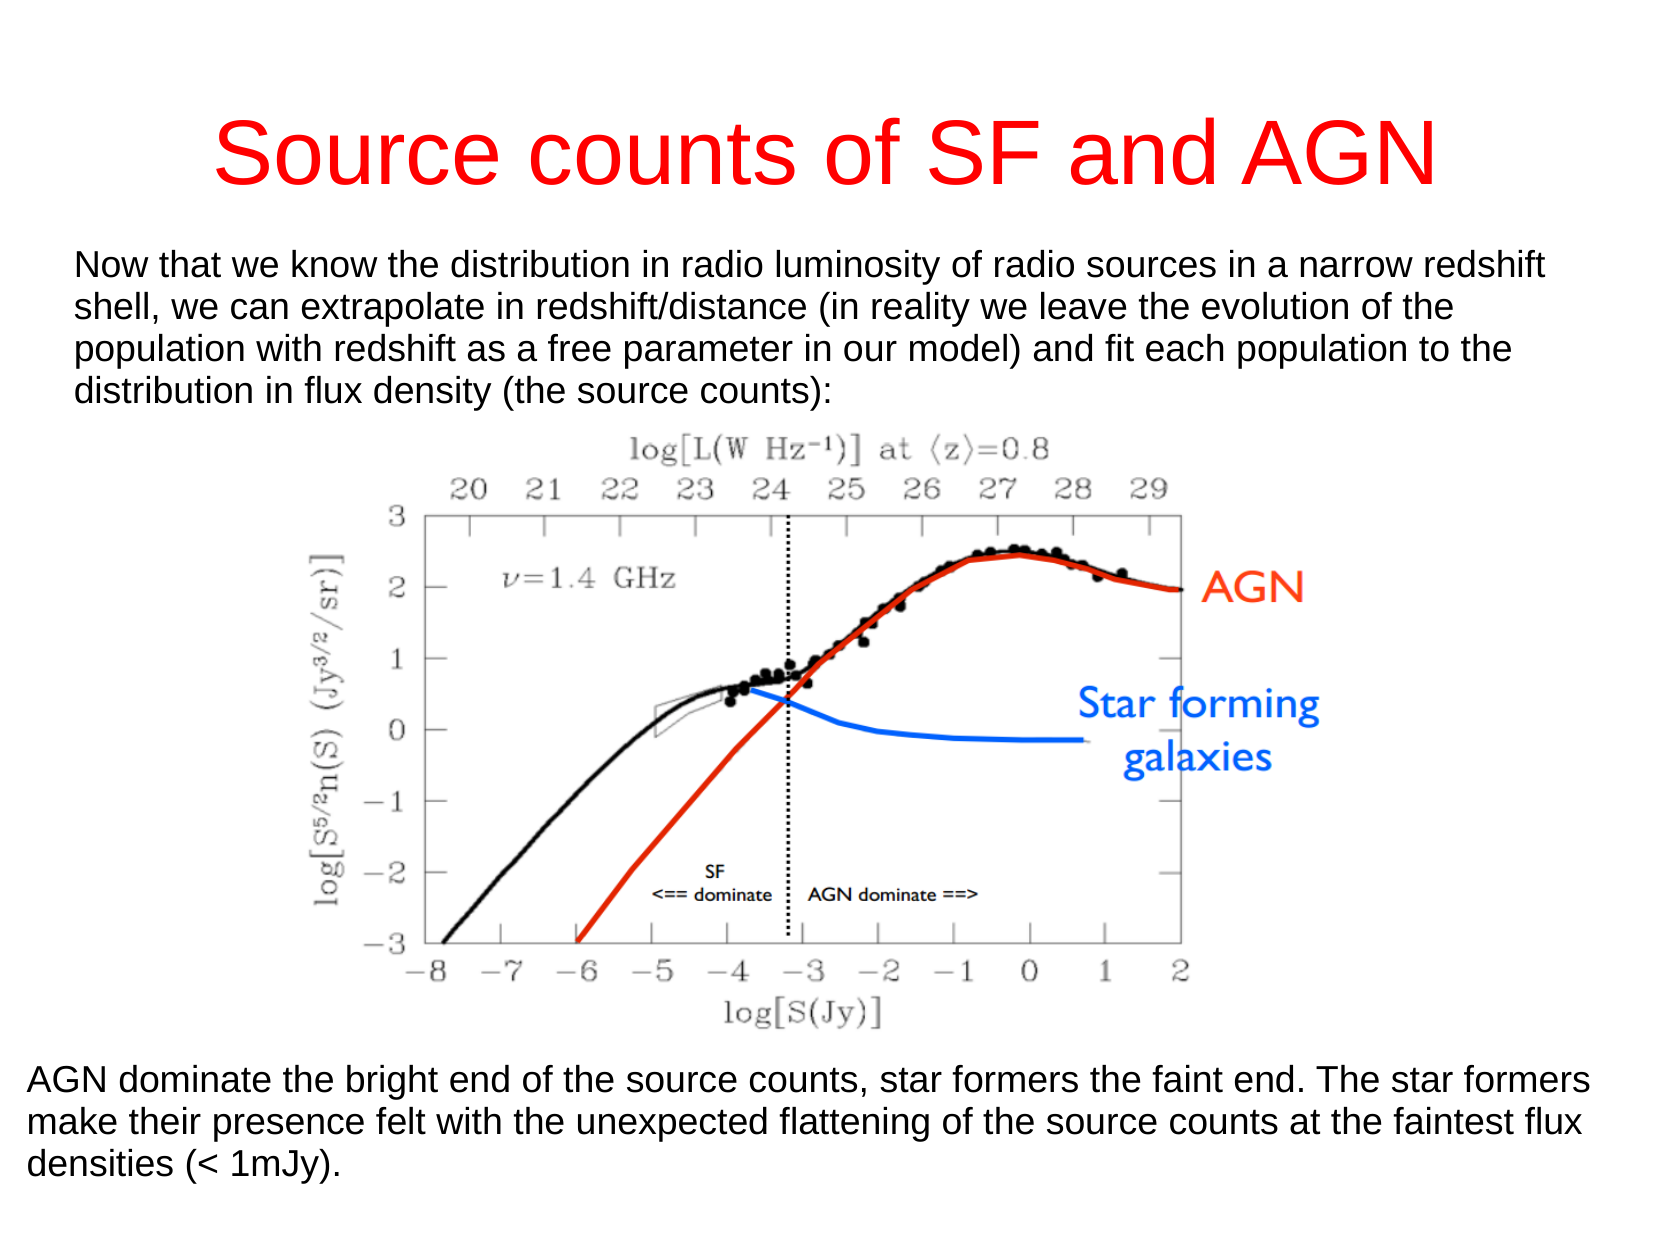

# Source counts of SF and AGN
Now that we know the distribution in radio luminosity of radio sources in a narrow redshift shell, we can extrapolate in redshift/distance (in reality we leave the evolution of the population with redshift as a free parameter in our model) and fit each population to the distribution in flux density (the source counts):
AGN dominate the bright end of the source counts, star formers the faint end. The star formers make their presence felt with the unexpected flattening of the source counts at the faintest flux densities (< 1mJy).